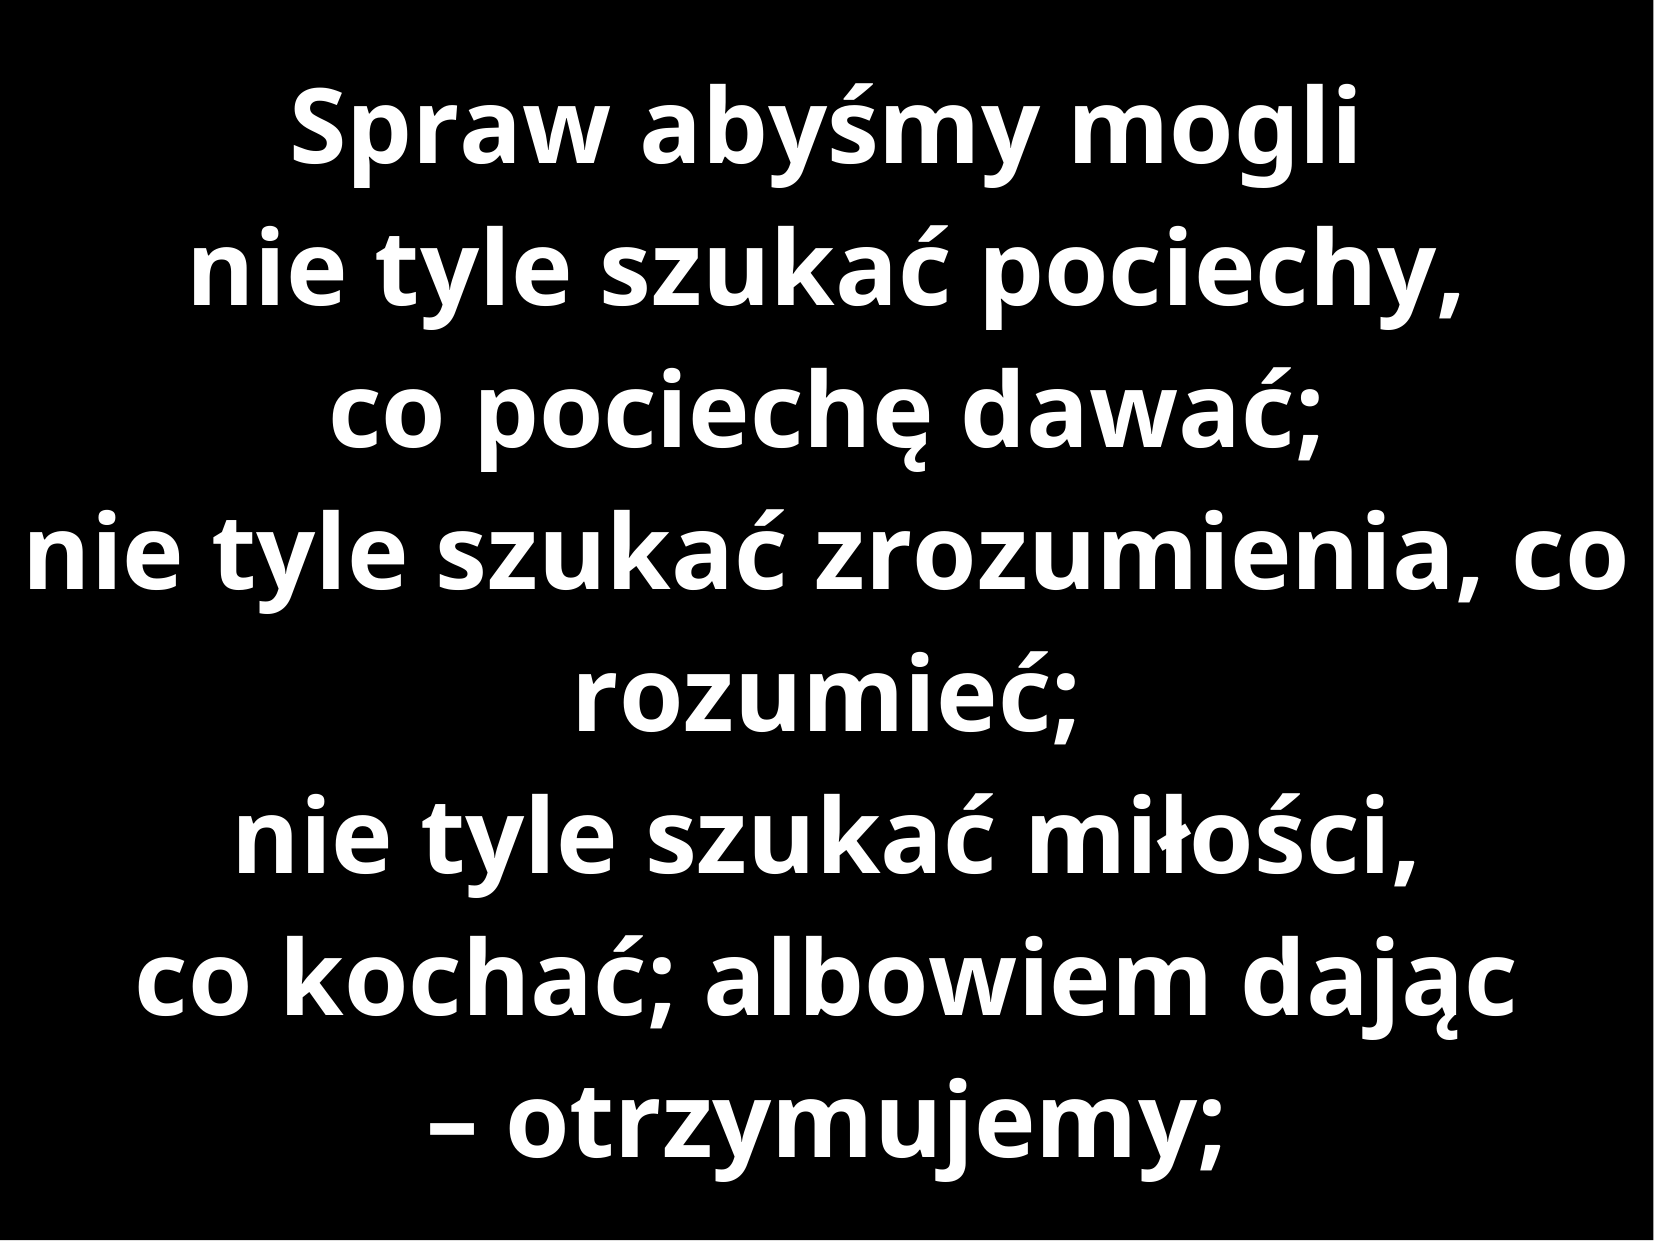

# Spraw abyśmy mogli nie tyle szukać pociechy, co pociechę dawać; nie tyle szukać zrozumienia, co rozumieć; nie tyle szukać miłości, co kochać; albowiem dając – otrzymujemy;